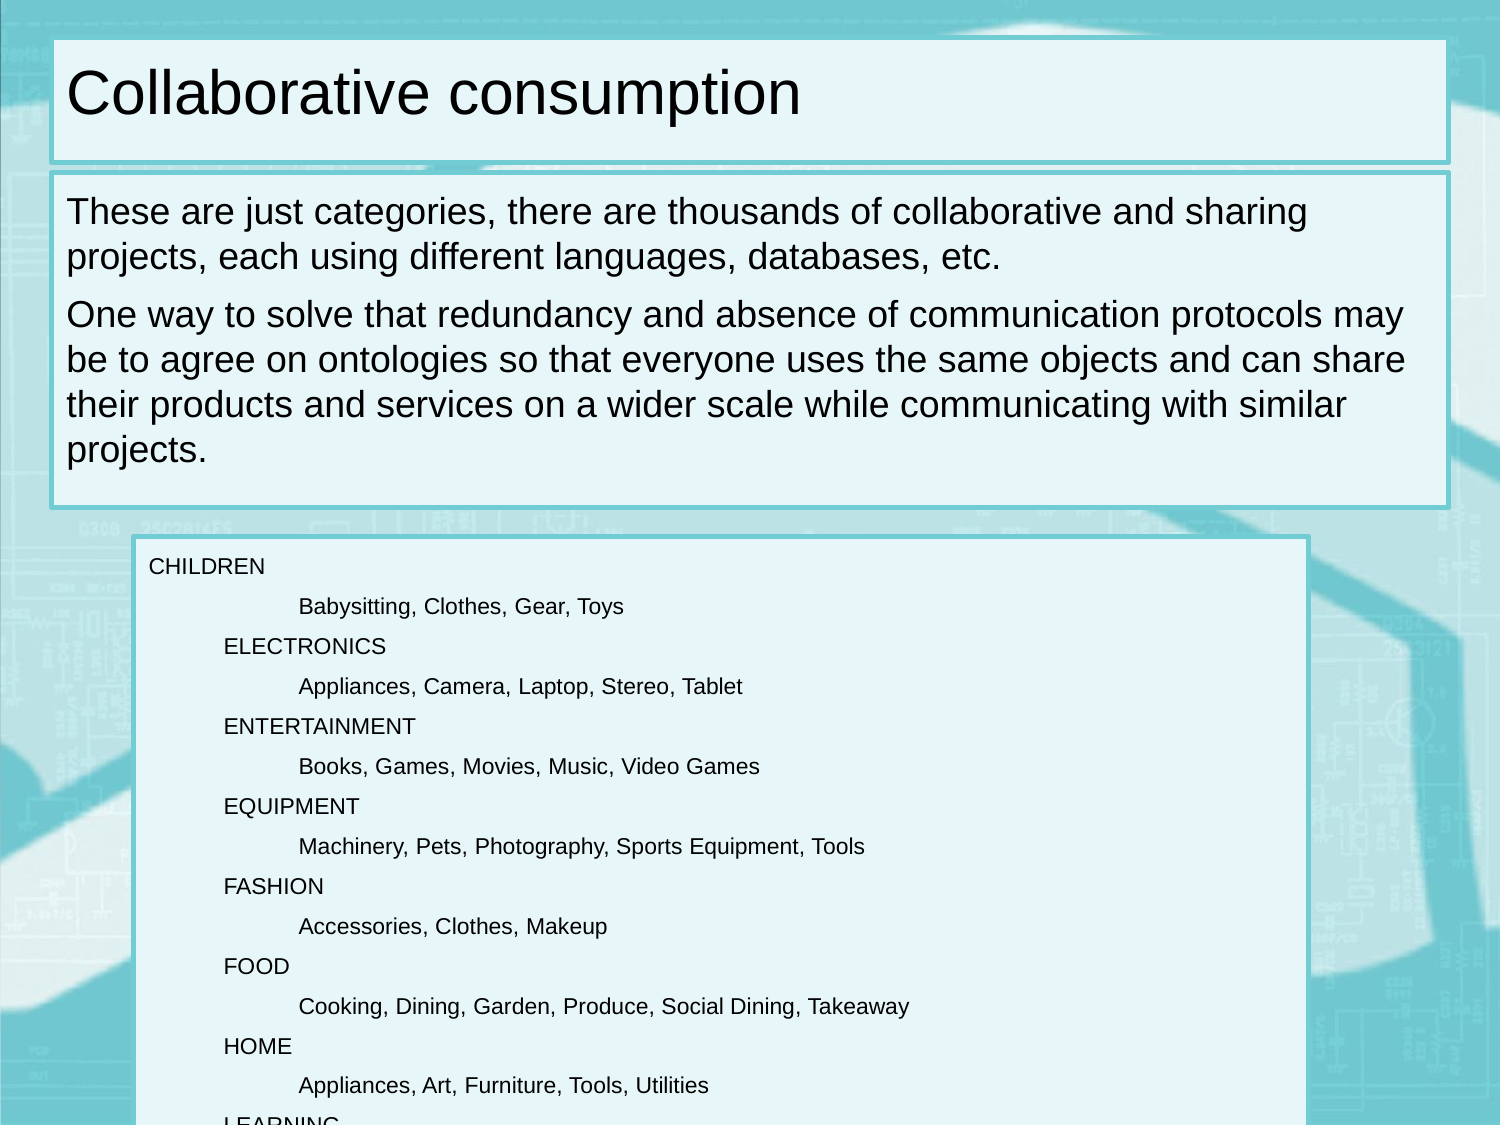

Collaborative consumption
These are just categories, there are thousands of collaborative and sharing projects, each using different languages, databases, etc.
One way to solve that redundancy and absence of communication protocols may be to agree on ontologies so that everyone uses the same objects and can share their products and services on a wider scale while communicating with similar projects.
CHILDREN
		Babysitting​​, ​Clothes​​, ​Gear​​, ​Toys​​
	ELECTRONICS
		Appliances​​, ​Camera​​, ​Laptop​​, ​Stereo​​, ​Tablet​​
	ENTERTAINMENT
		Books​​, ​Games​​, ​Movies​​, ​Music​​, ​Video Games​​
	EQUIPMENT
		Machinery​​, ​Pets​​, ​Photography​​, ​Sports Equipment​​, ​Tools
	FASHION
		Accessories​​, ​Clothes​​, ​Makeup
	FOOD
		Cooking​​, ​Dining​​, ​Garden​​, ​Produce​​, ​Social Dining​​, ​Takeaway
	HOME
		Appliances​​, ​Art​​, ​Furniture​​, ​Tools​​, ​Utilities
	LEARNING
		Language​​, ​Skills​​, ​Textbooks​​
	LEISURE
		Experiences​​, ​Sports​​
	LUXURY GOODS
		Accessories​​, ​Clothes​​, ​Sports​​
	MONEY
		Crowdfunding​​, ​Currencies​​, ​Insurance​​, ​Investing​​, ​Lending​​, ​Loans​​, ​Payments​​, ​Timebanking
	SPACES
		Garden​​, ​Home​​, ​Office​​, ​Parking​​, ​Retail​​, ​Storage​​, ​Venues​​, ​Work
	TASKS
		Cleaners​​, ​Couriers​​, ​Errands​​, ​Freelance​​, ​Personal Assistants​​, ​Repairs​​, ​Talent​​, ​Timebanking​​
	TRANSPORT
		Bikes​​, ​Carpool + Rides​​, ​Cars​​, ​Motorcycles + Scooters​​, ​Taxis​​
	TRAVEL
		Accommodation​​, ​Guides​​, ​Host​​, ​Tours